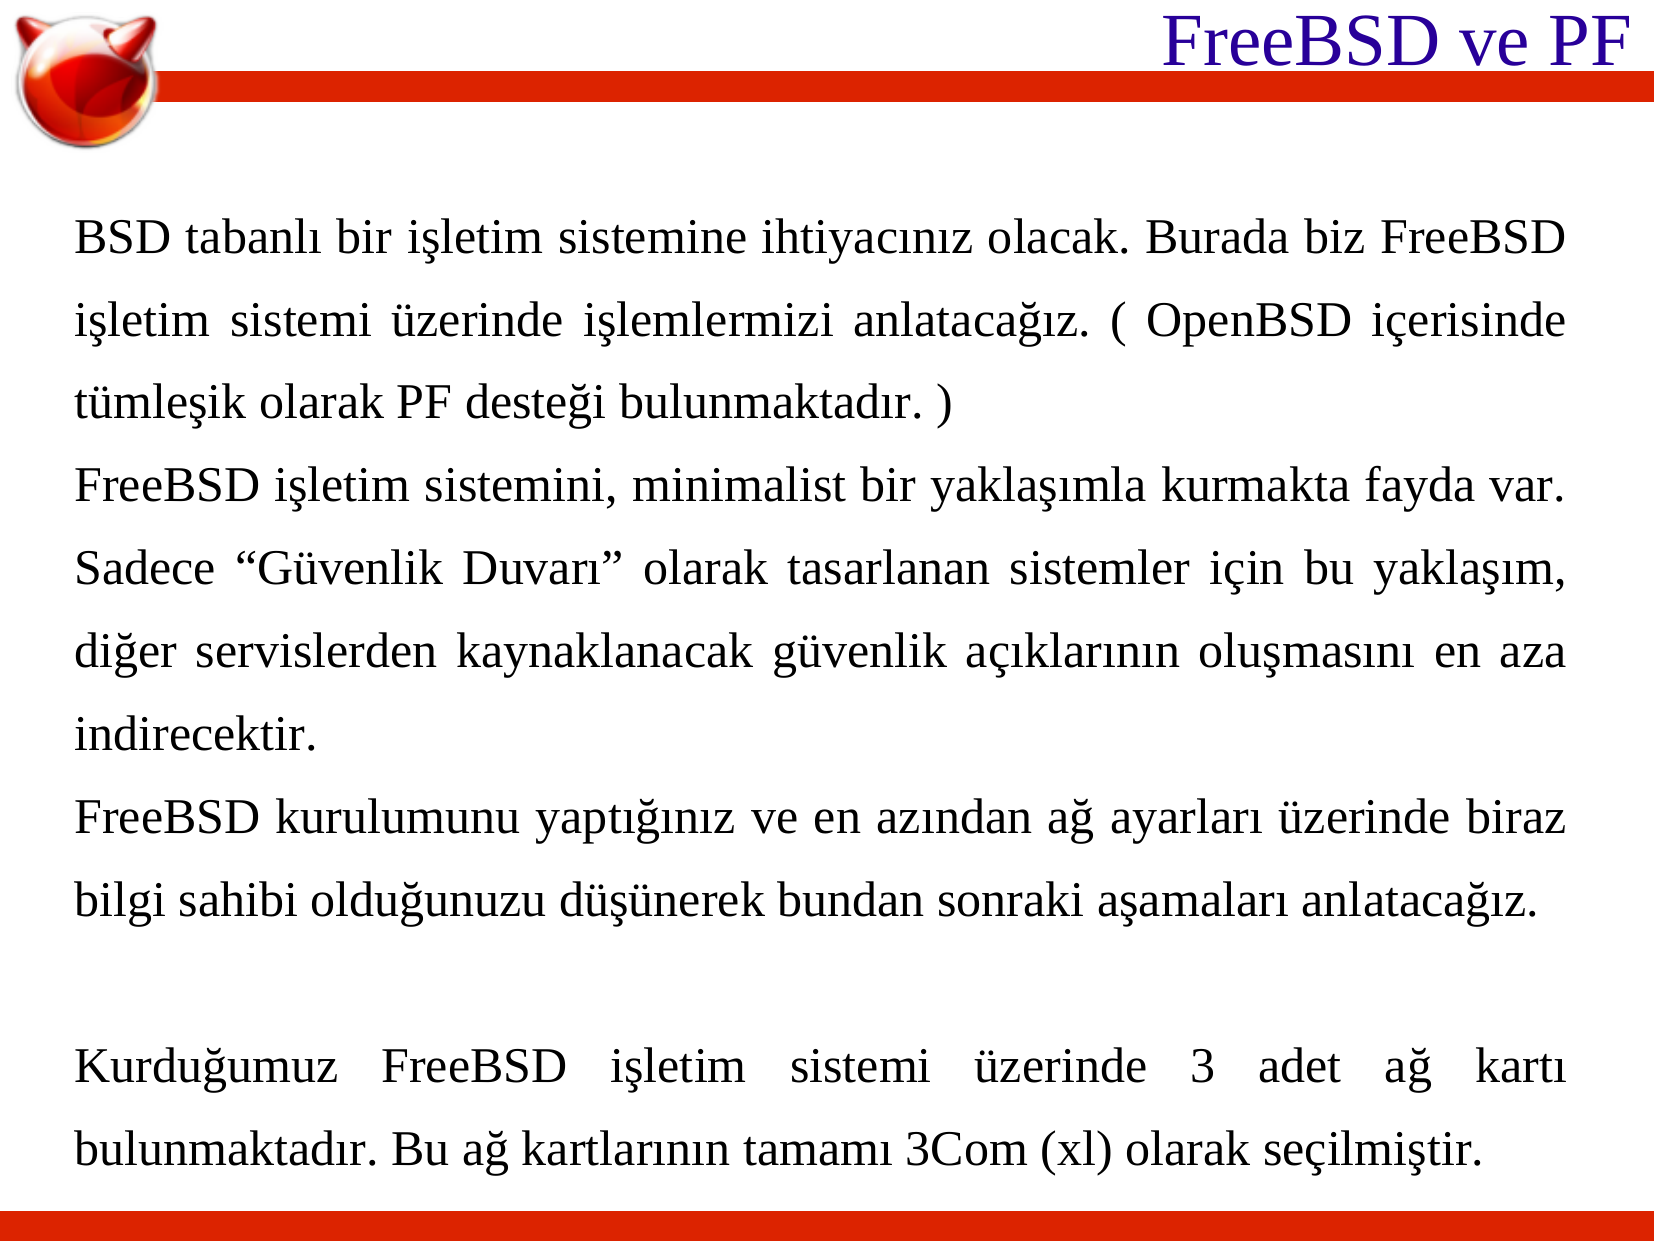

FreeBSD ve PF
BSD tabanlı bir işletim sistemine ihtiyacınız olacak. Burada biz FreeBSD işletim sistemi üzerinde işlemlermizi anlatacağız. ( OpenBSD içerisinde tümleşik olarak PF desteği bulunmaktadır. )
FreeBSD işletim sistemini, minimalist bir yaklaşımla kurmakta fayda var. Sadece “Güvenlik Duvarı” olarak tasarlanan sistemler için bu yaklaşım, diğer servislerden kaynaklanacak güvenlik açıklarının oluşmasını en aza indirecektir.
FreeBSD kurulumunu yaptığınız ve en azından ağ ayarları üzerinde biraz bilgi sahibi olduğunuzu düşünerek bundan sonraki aşamaları anlatacağız.
Kurduğumuz FreeBSD işletim sistemi üzerinde 3 adet ağ kartı bulunmaktadır. Bu ağ kartlarının tamamı 3Com (xl) olarak seçilmiştir.